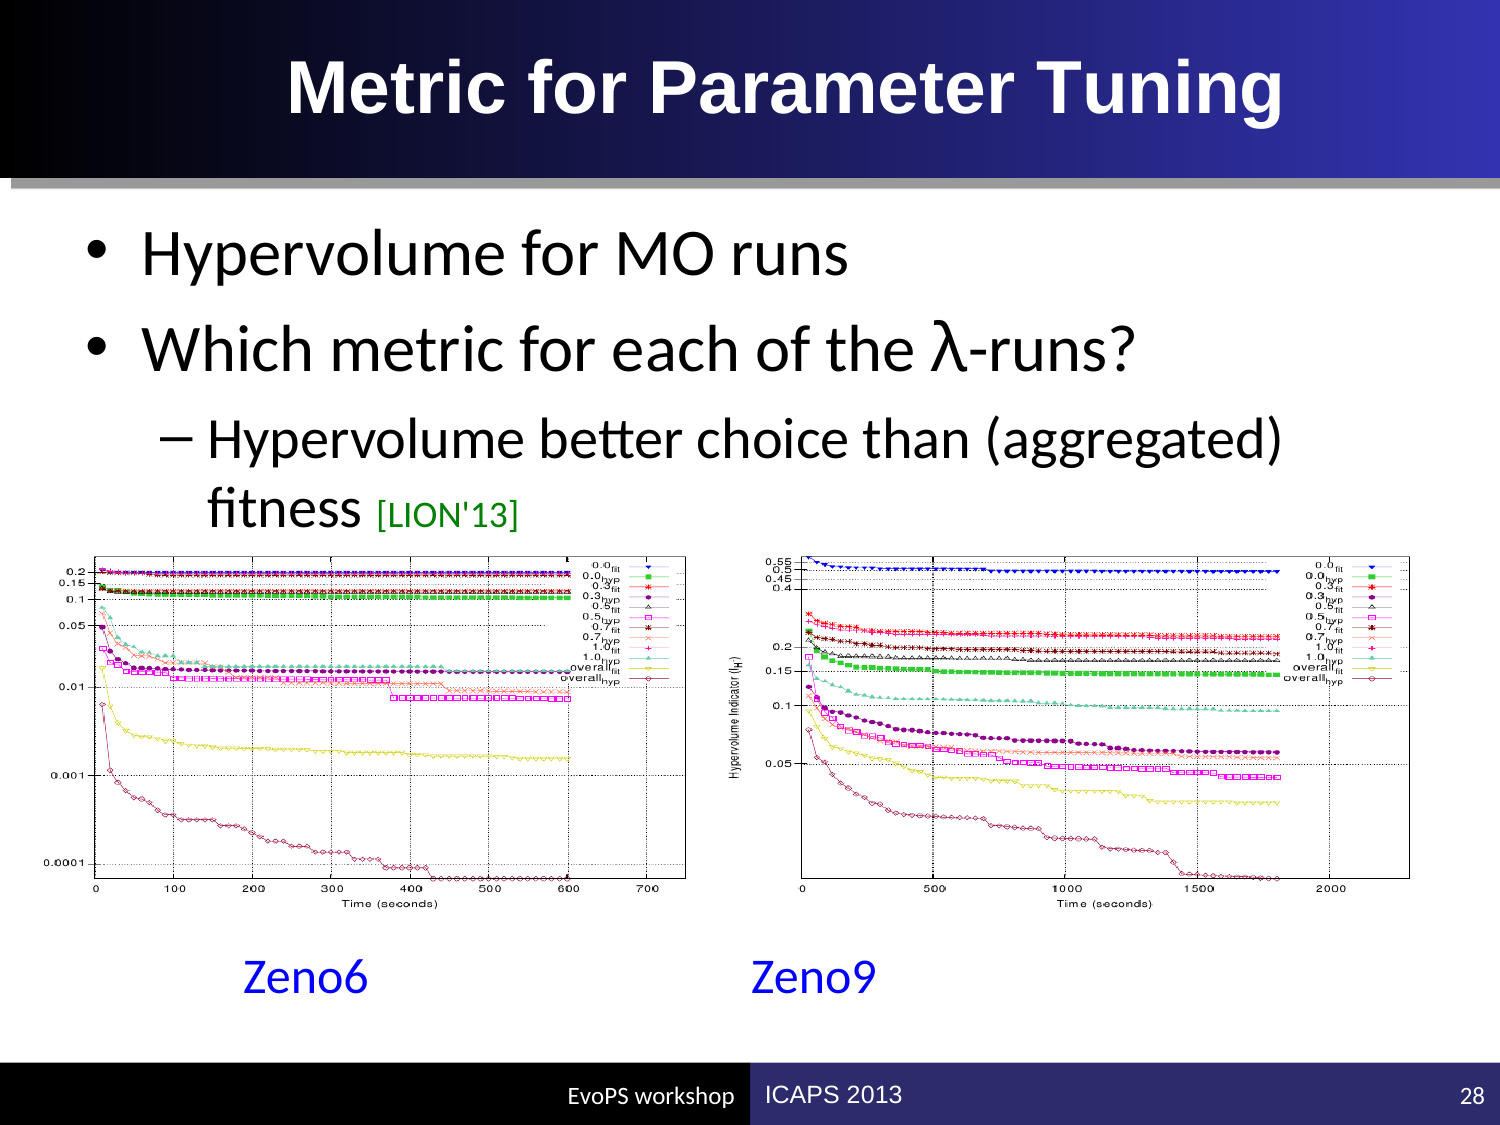

Metric for Parameter Tuning
# Hypervolume for MO runs
Which metric for each of the λ-runs?
Hypervolume better choice than (aggregated) fitness [LION'13]
 Zeno6 Zeno9
28